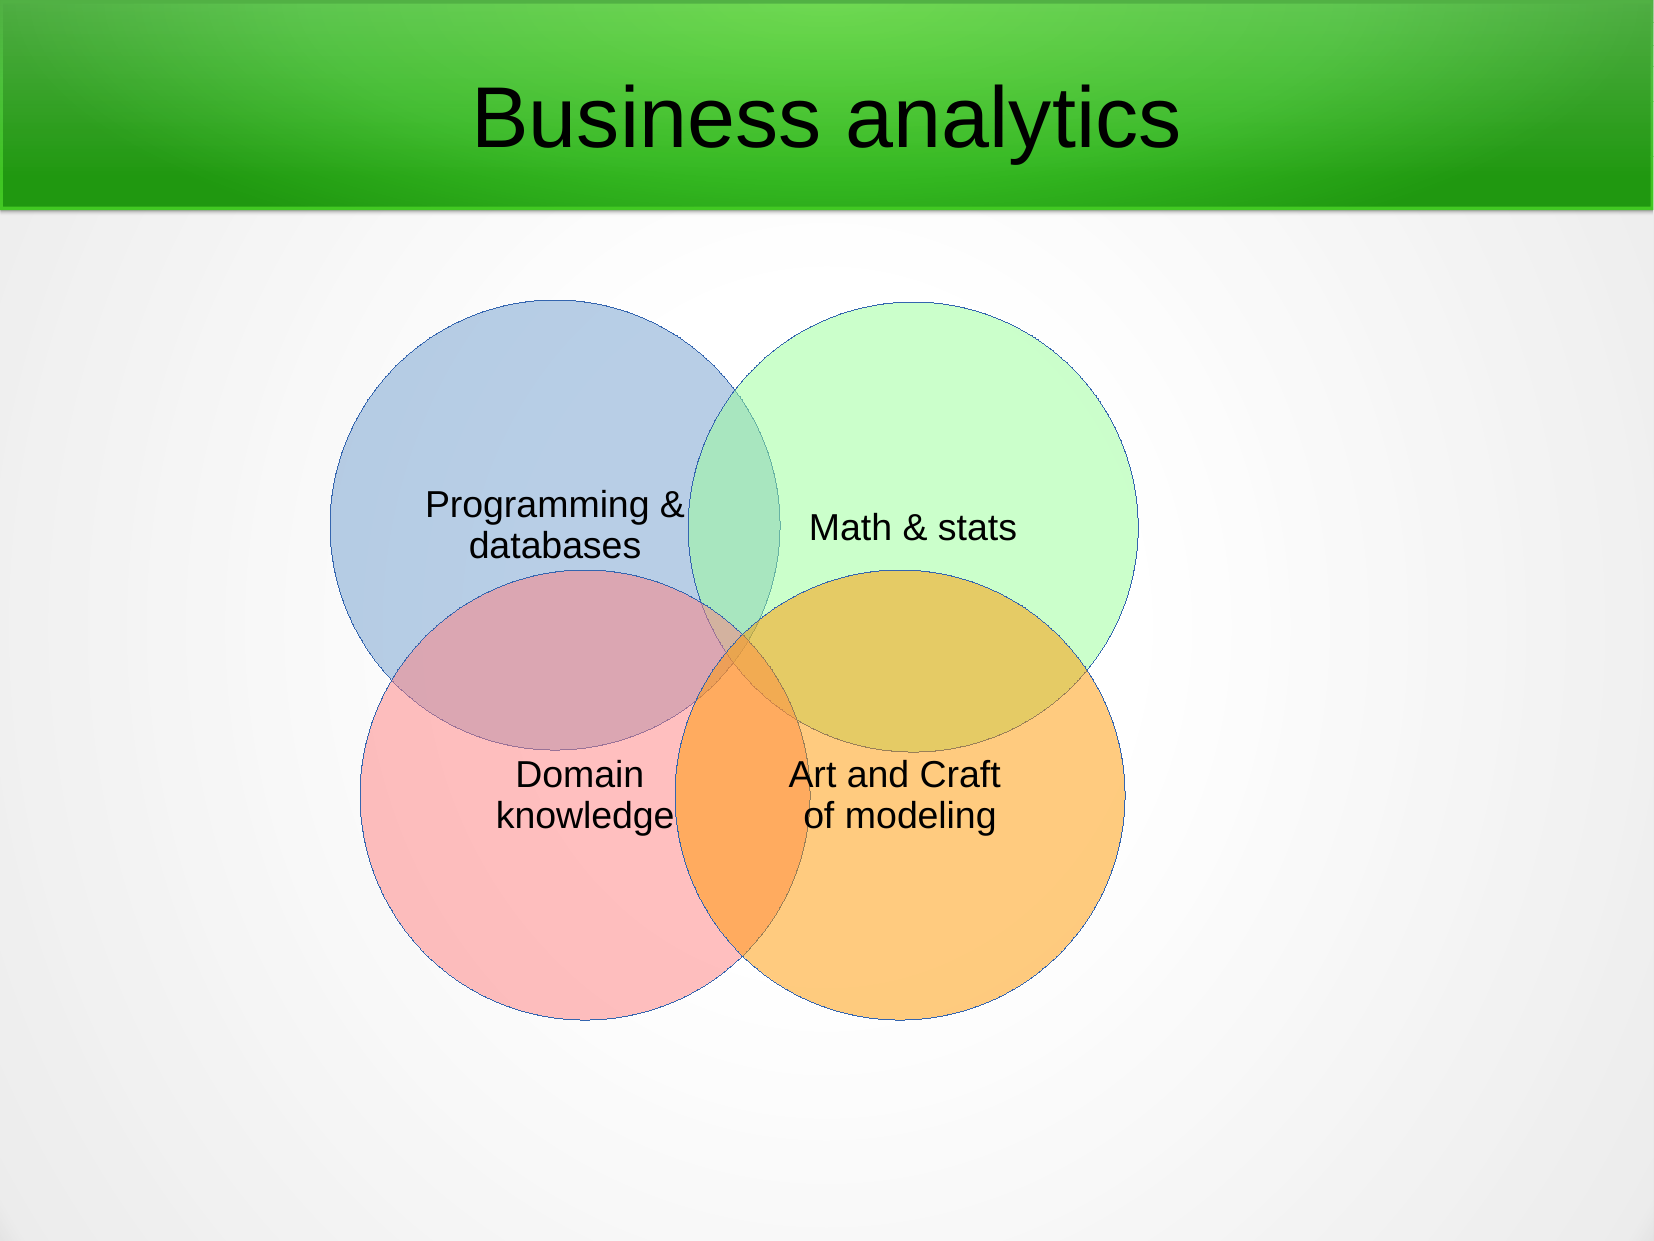

# Business analytics
Programming & databases
Math & stats
Domain
knowledge
Art and Craft
of modeling